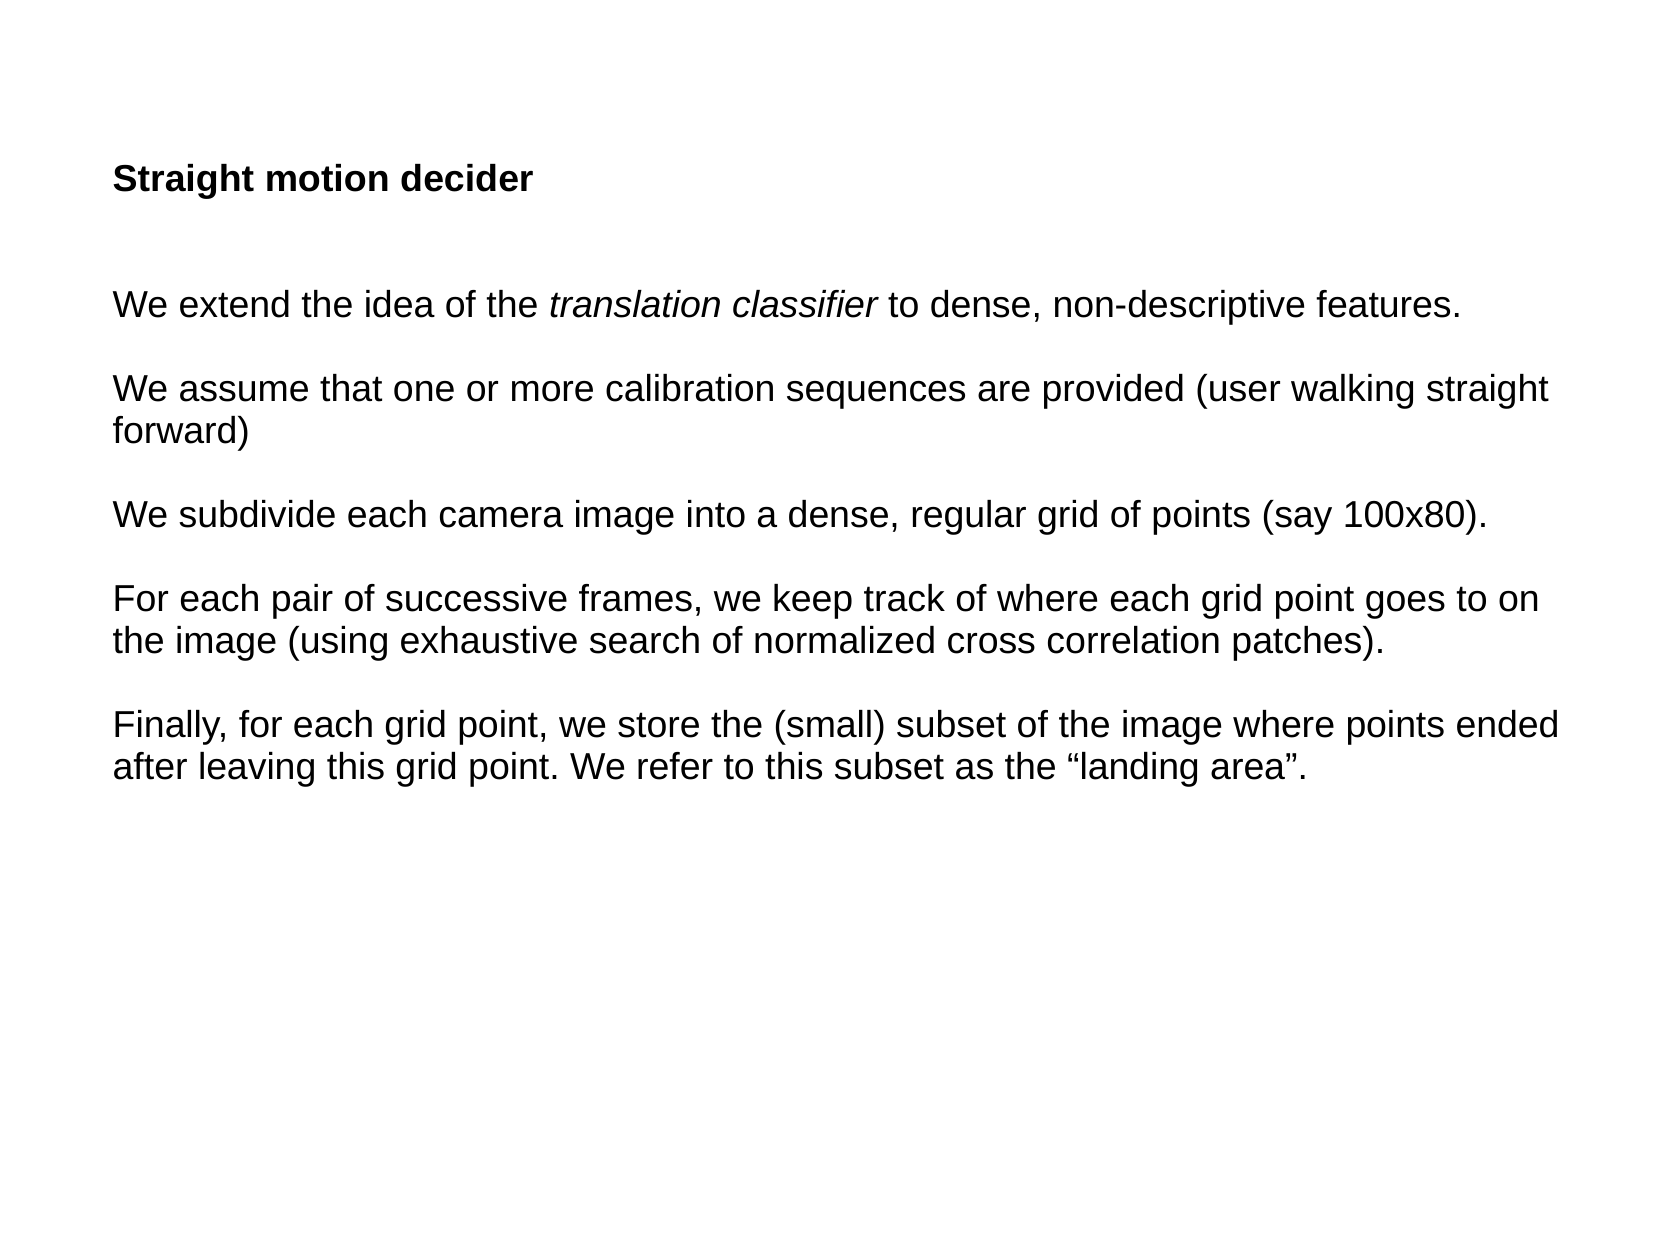

Straight motion decider
We extend the idea of the translation classifier to dense, non-descriptive features.
We assume that one or more calibration sequences are provided (user walking straight forward)
We subdivide each camera image into a dense, regular grid of points (say 100x80).
For each pair of successive frames, we keep track of where each grid point goes to on the image (using exhaustive search of normalized cross correlation patches).
Finally, for each grid point, we store the (small) subset of the image where points ended after leaving this grid point. We refer to this subset as the “landing area”.